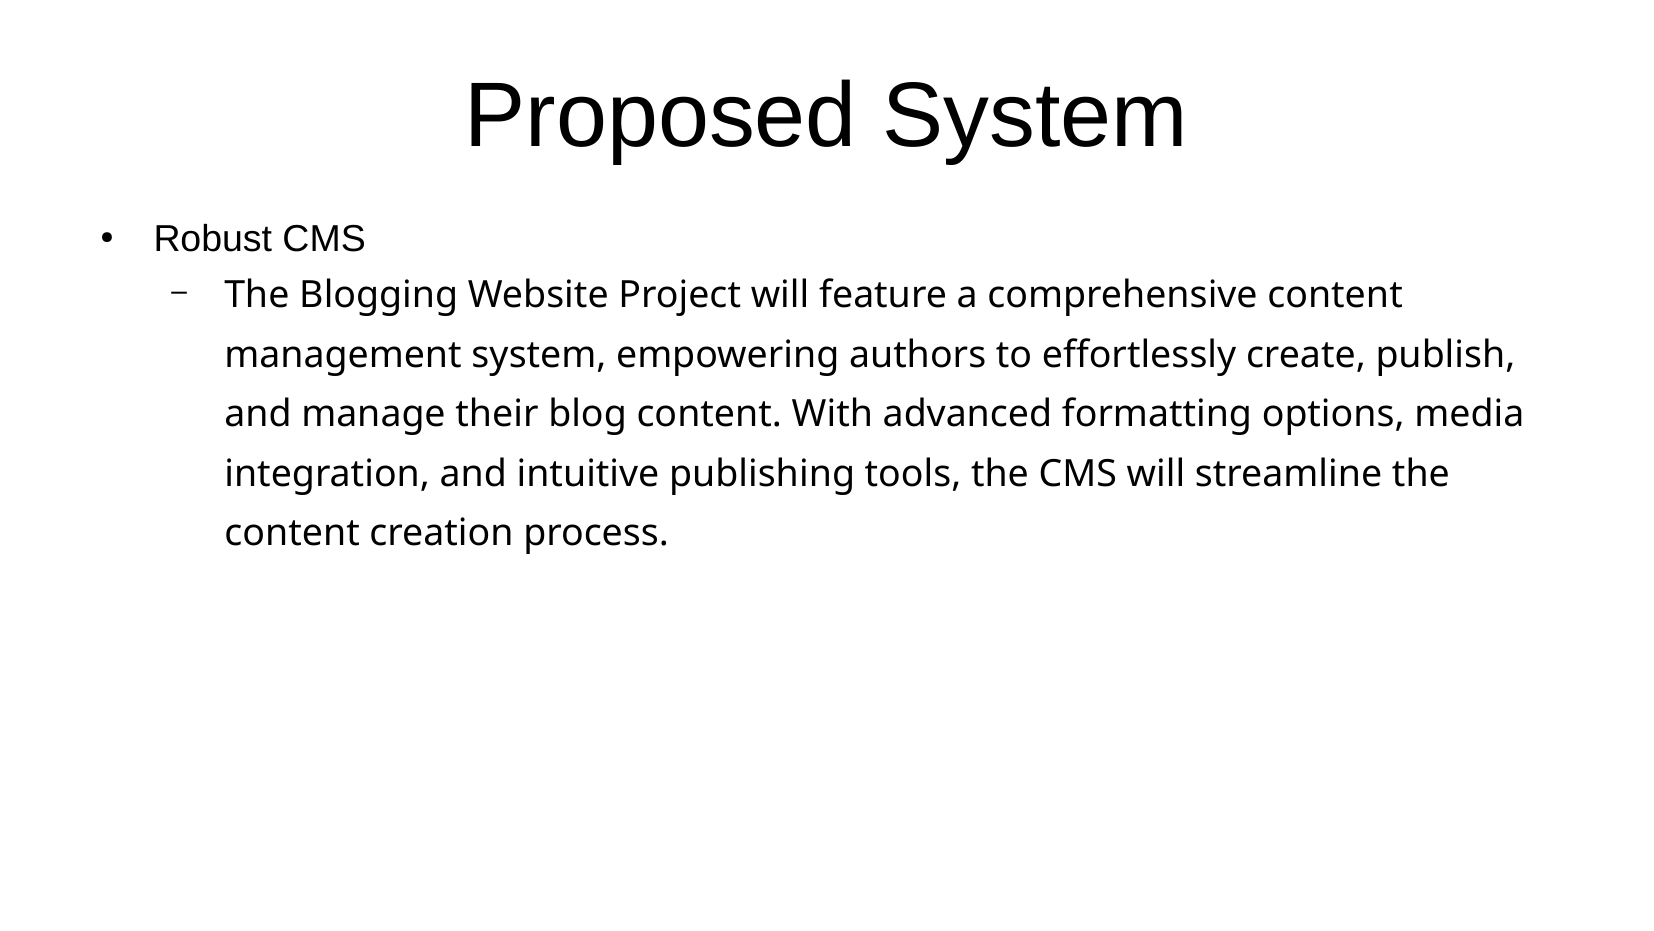

# Proposed System
Robust CMS
The Blogging Website Project will feature a comprehensive content management system, empowering authors to effortlessly create, publish, and manage their blog content. With advanced formatting options, media integration, and intuitive publishing tools, the CMS will streamline the content creation process.